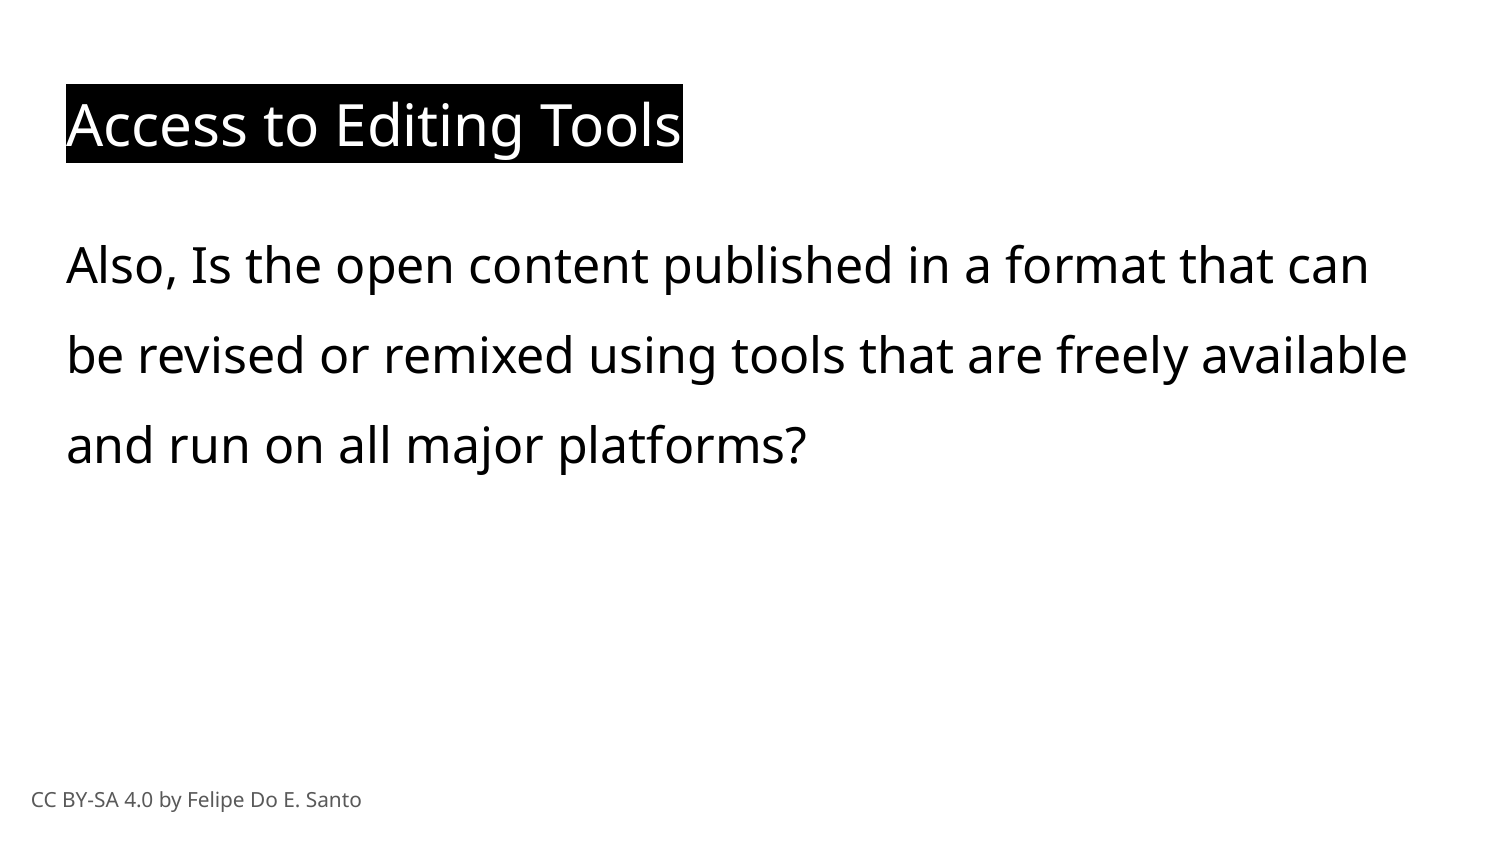

# Access to Editing Tools
Also, Is the open content published in a format that can be revised or remixed using tools that are freely available and run on all major platforms?
CC BY-SA 4.0 by Felipe Do E. Santo